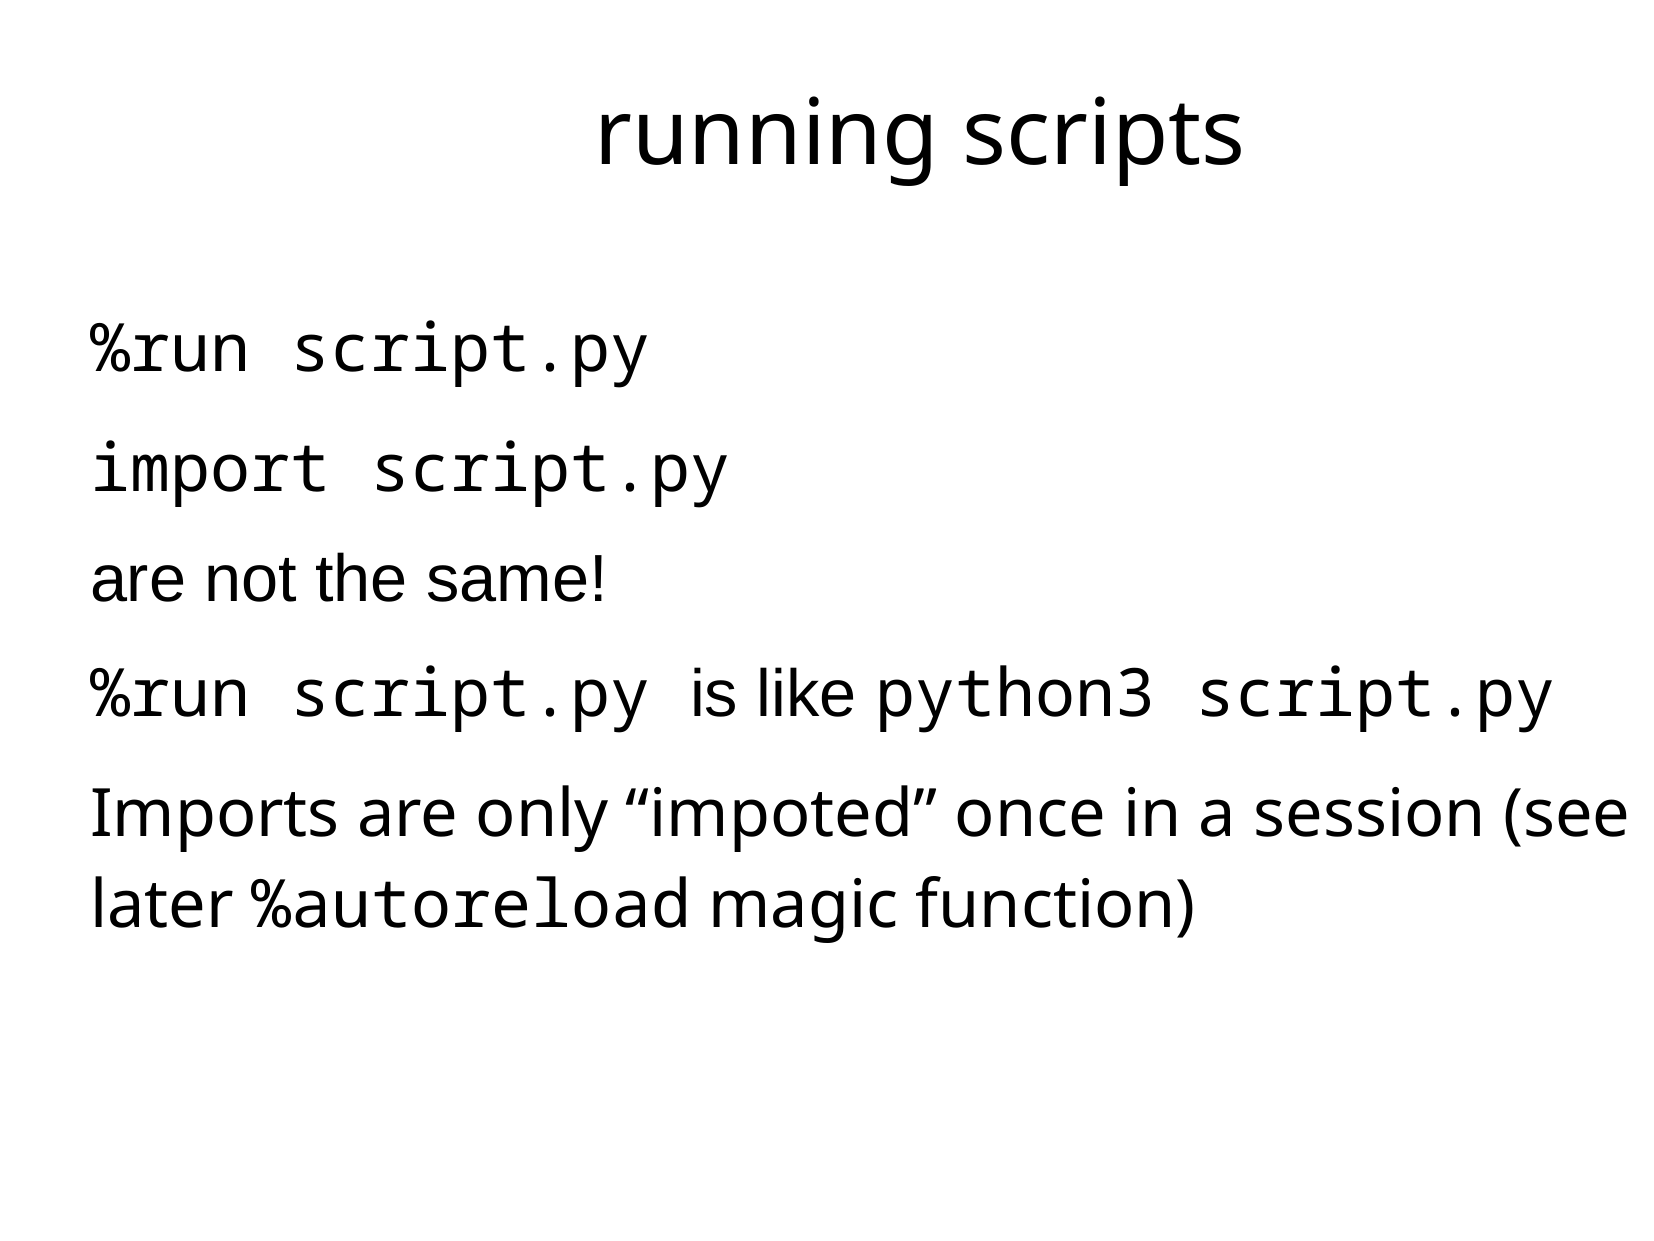

# running scripts
%run script.py
import script.py
are not the same!
%run script.py is like python3 script.py
Imports are only “impoted” once in a session (see later %autoreload magic function)